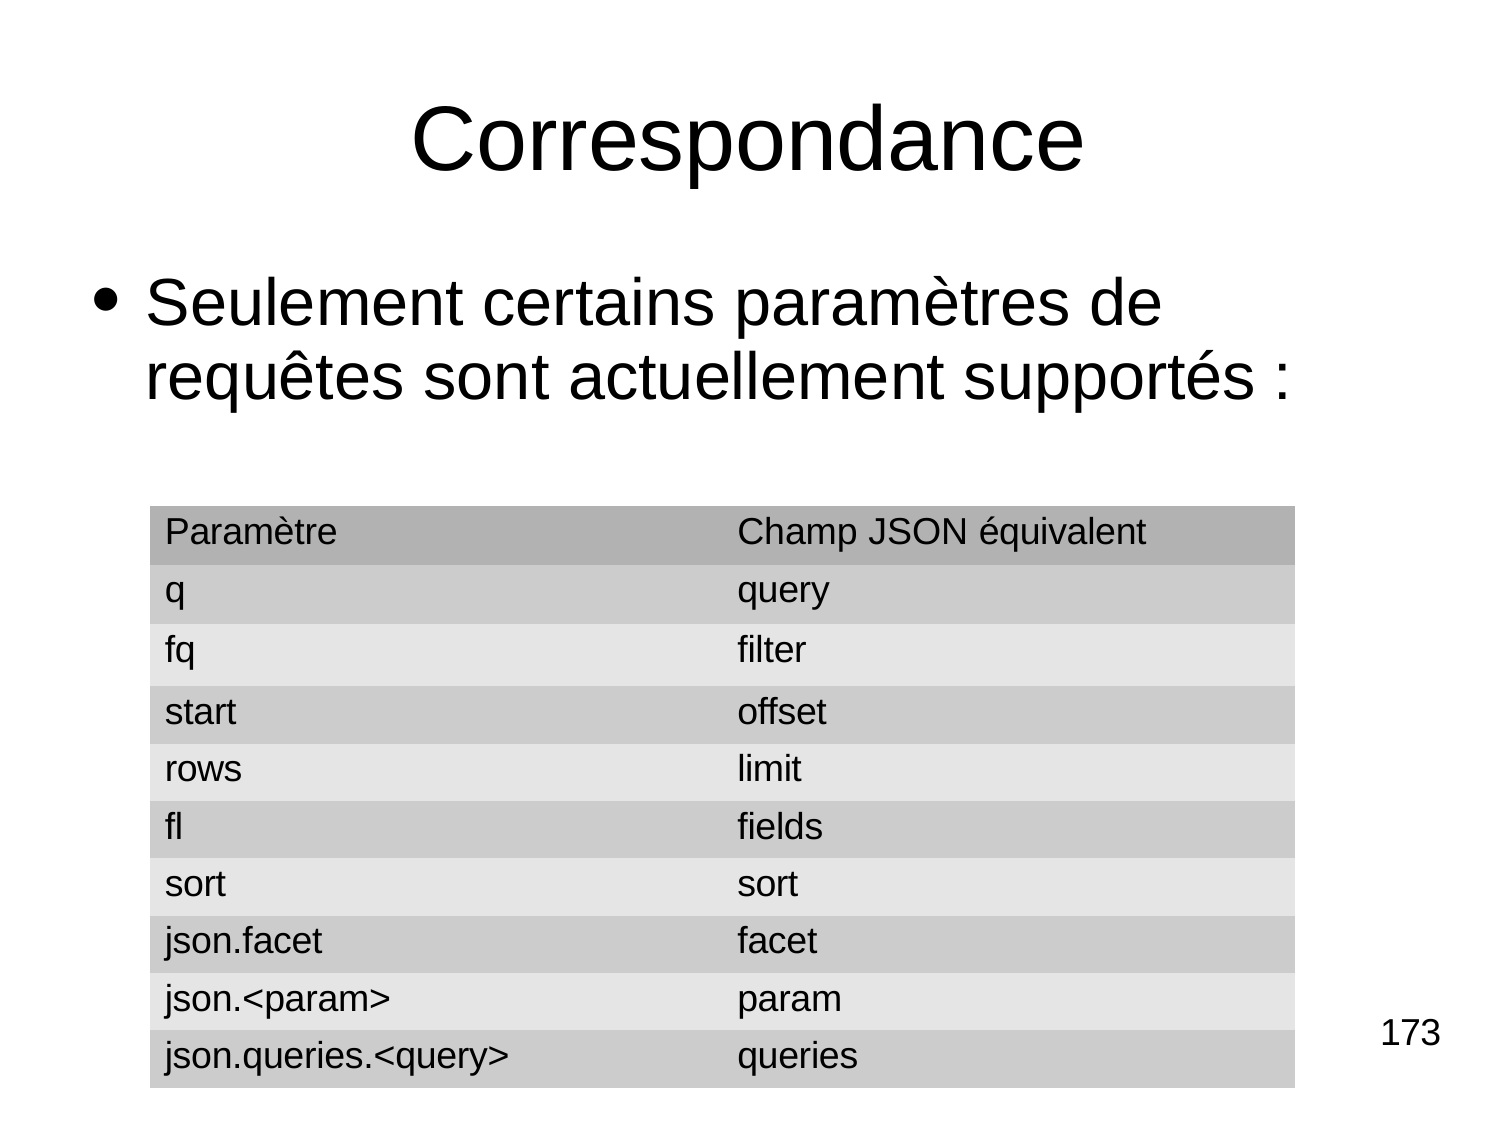

# Correspondance
Seulement certains paramètres de requêtes sont actuellement supportés :
●
| Paramètre | Champ JSON équivalent |
| --- | --- |
| q | query |
| fq | filter |
| start | offset |
| rows | limit |
| fl | fields |
| sort | sort |
| json.facet | facet |
| json.<param> | param |
| json.queries.<query> | queries |
173